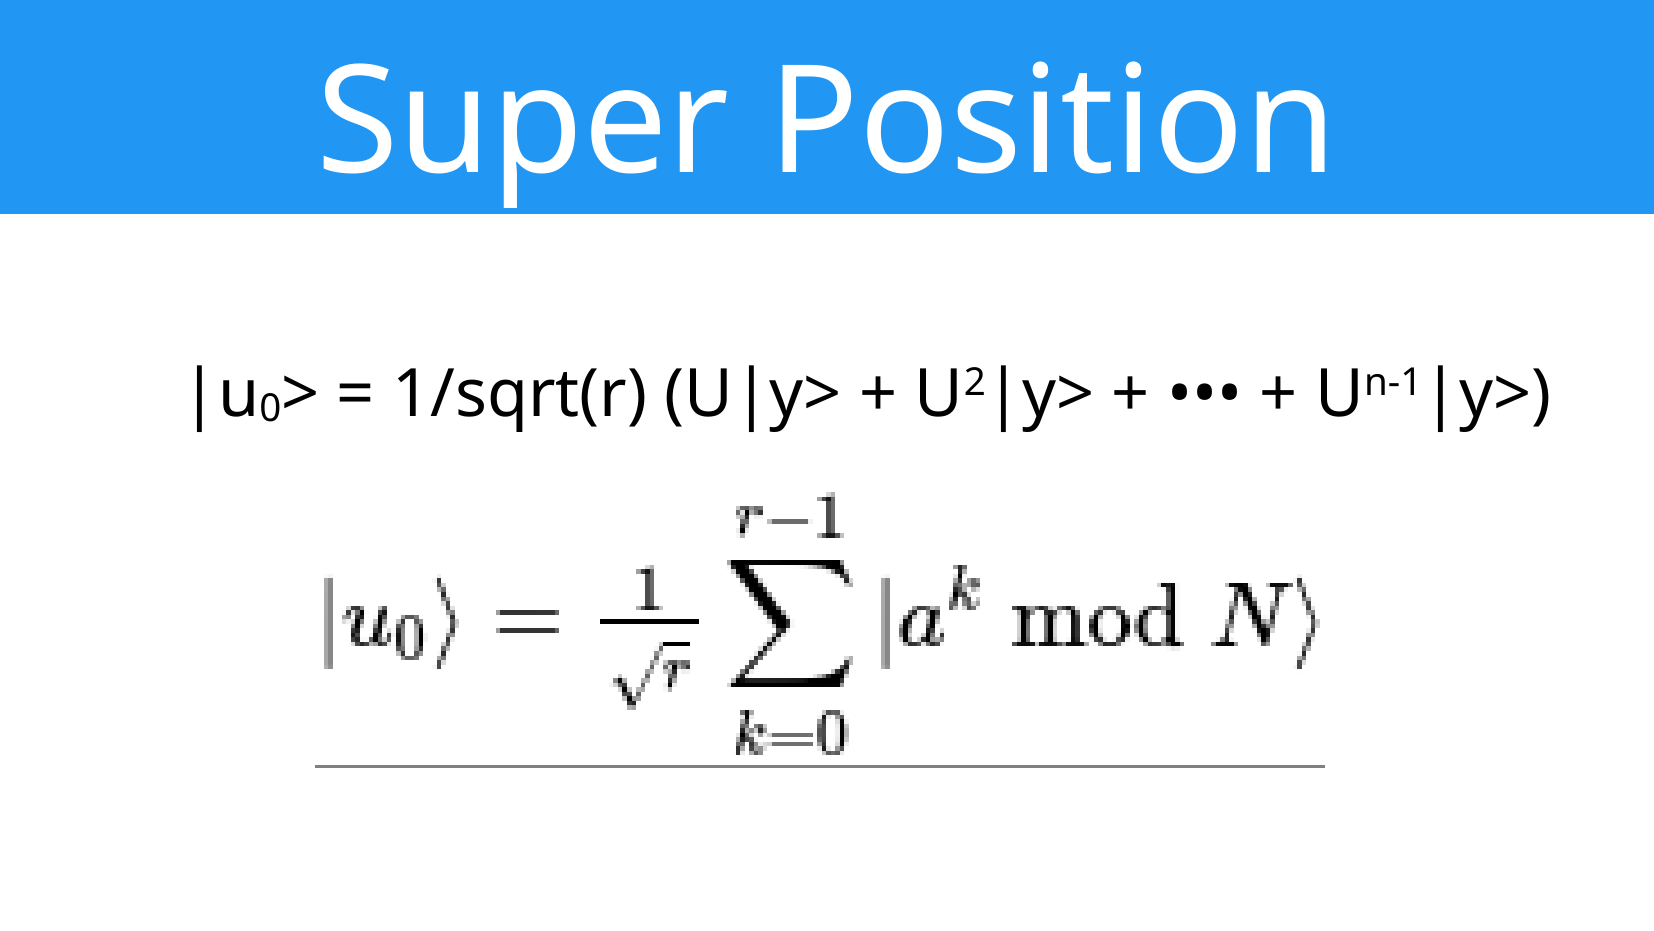

# Super Position
|u0> = 1/sqrt(r) (U|y> + U2|y> + ••• + Un-1|y>)